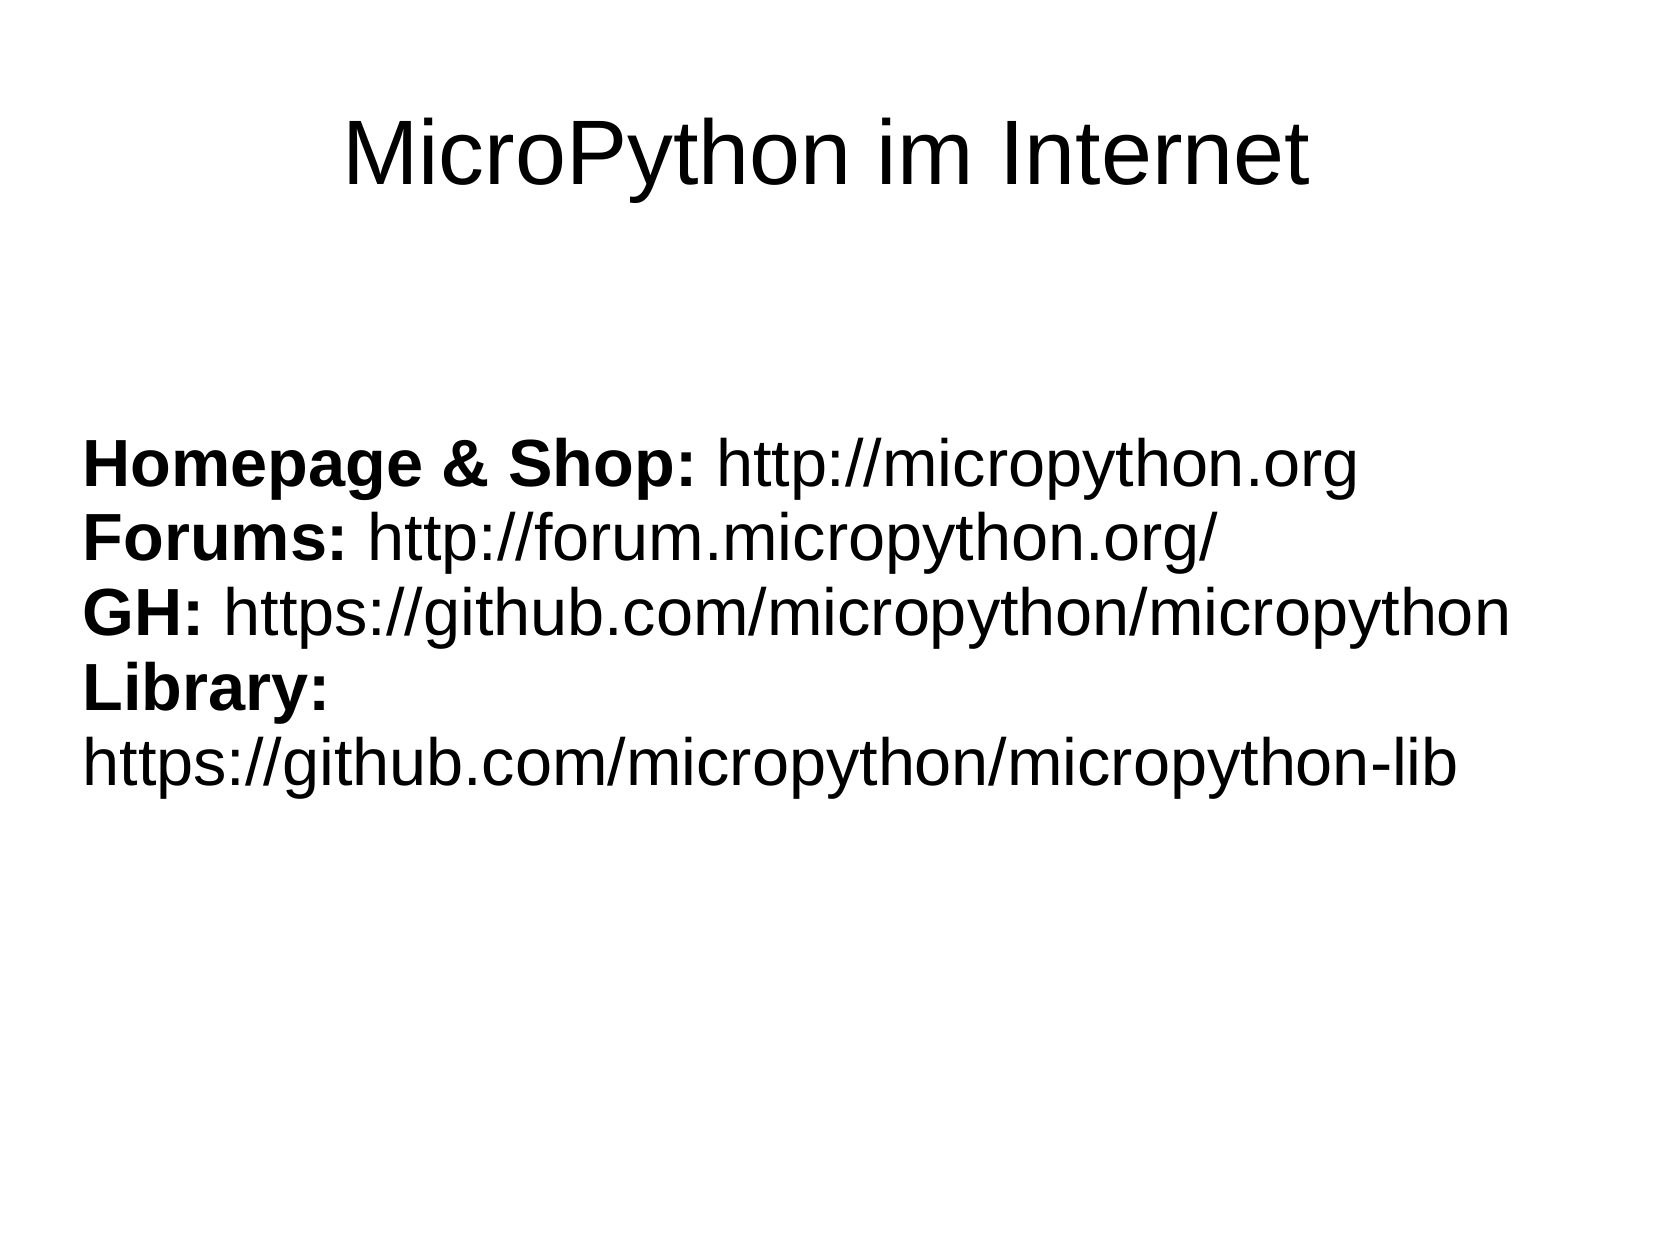

# MicroPython im Internet
Homepage & Shop: http://micropython.org
Forums: http://forum.micropython.org/
GH: https://github.com/micropython/micropython
Library: https://github.com/micropython/micropython-lib